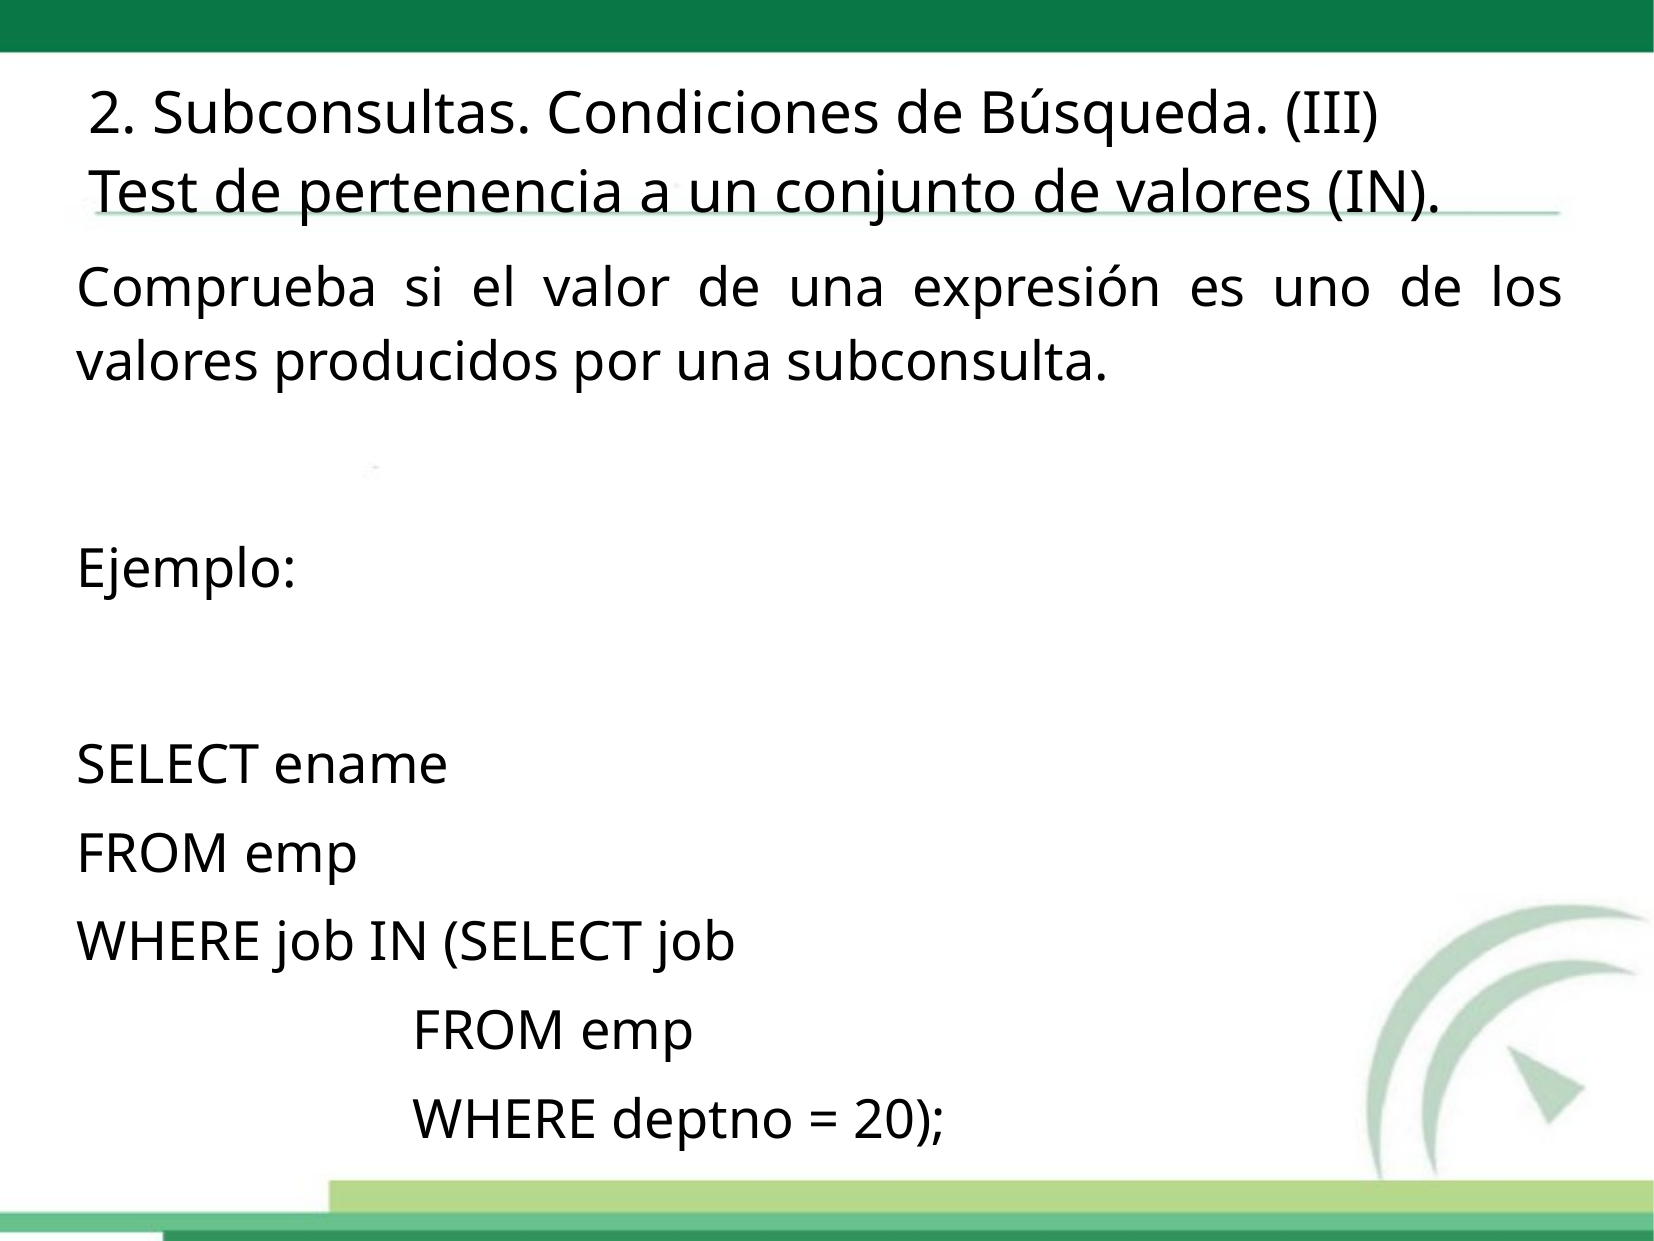

# 2. Subconsultas. Condiciones de Búsqueda. (III) Test de pertenencia a un conjunto de valores (IN).
Comprueba si el valor de una expresión es uno de los valores producidos por una subconsulta.
Ejemplo:
SELECT ename
FROM emp
WHERE job IN (SELECT job
 FROM emp
 WHERE deptno = 20);